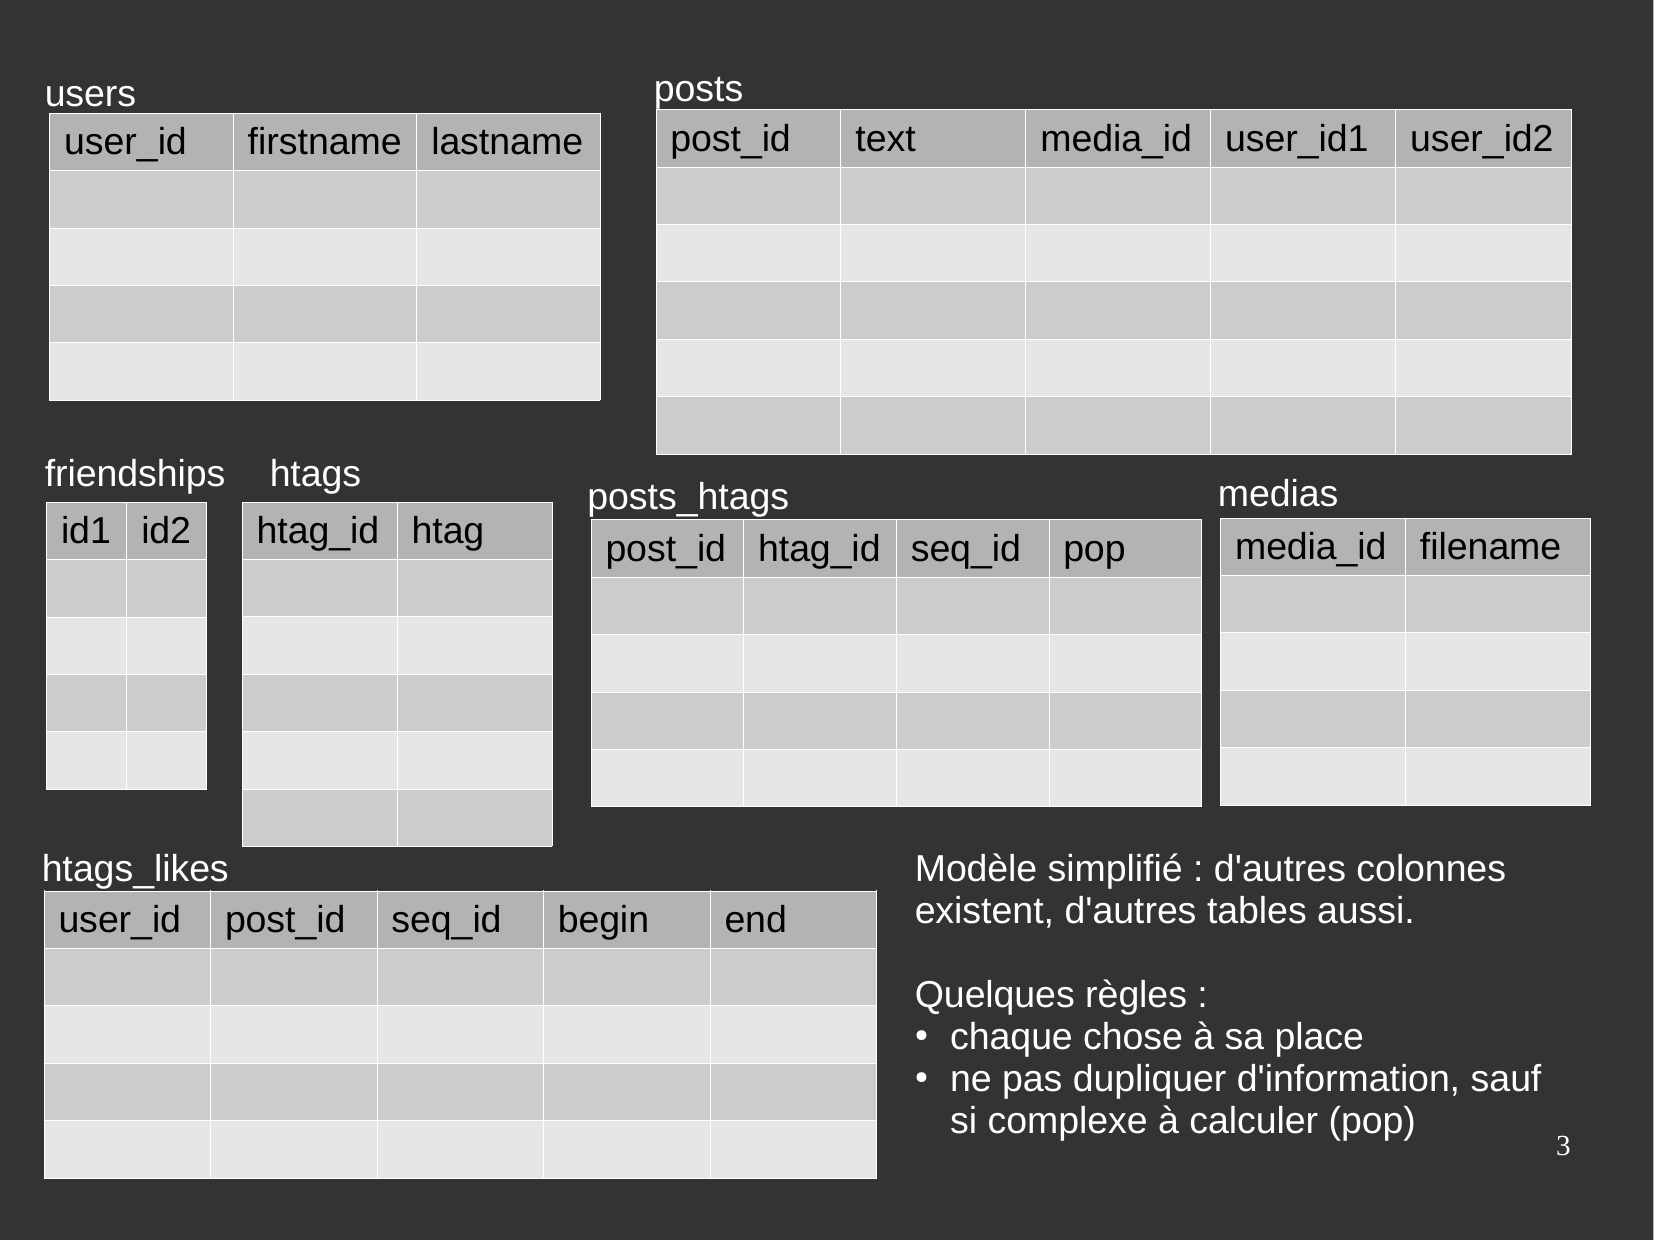

posts
users
| post\_id | text | media\_id | user\_id1 | user\_id2 |
| --- | --- | --- | --- | --- |
| | | | | |
| | | | | |
| | | | | |
| | | | | |
| | | | | |
| user\_id | firstname | lastname |
| --- | --- | --- |
| | | |
| | | |
| | | |
| | | |
friendships
htags
medias
posts_htags
| htag\_id | htag |
| --- | --- |
| | |
| | |
| | |
| | |
| | |
| id1 | id2 |
| --- | --- |
| | |
| | |
| | |
| | |
| media\_id | filename |
| --- | --- |
| | |
| | |
| | |
| | |
| post\_id | htag\_id | seq\_id | pop |
| --- | --- | --- | --- |
| | | | |
| | | | |
| | | | |
| | | | |
htags_likes
Modèle simplifié : d'autres colonnes existent, d'autres tables aussi.
Quelques règles :
chaque chose à sa place
ne pas dupliquer d'information, sauf si complexe à calculer (pop)
| user\_id | post\_id | seq\_id | begin | end |
| --- | --- | --- | --- | --- |
| | | | | |
| | | | | |
| | | | | |
| | | | | |
3